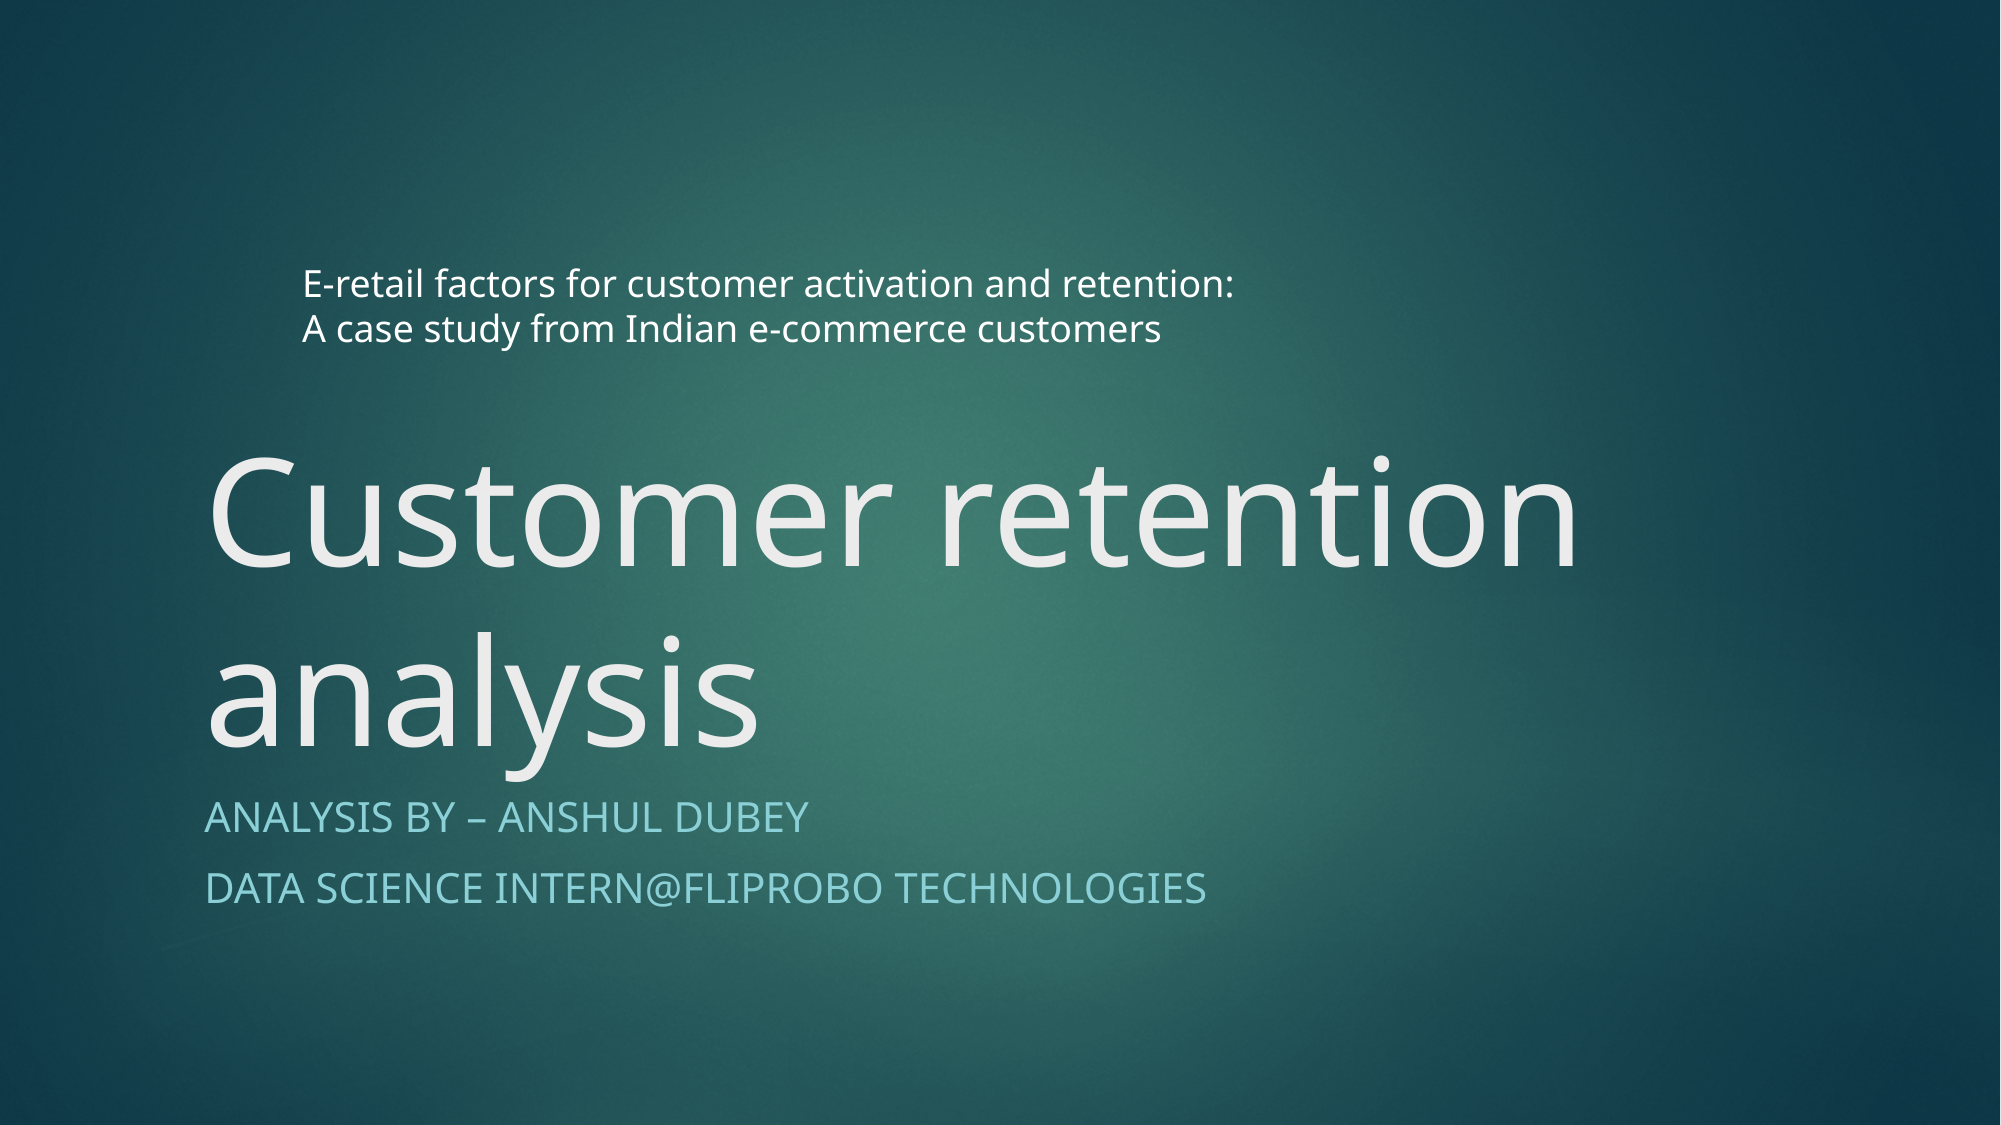

# Customer retention analysis
E-retail factors for customer activation and retention:
A case study from Indian e-commerce customers
Analysis by – anshul dubey
Data science intern@fliprobo technologies